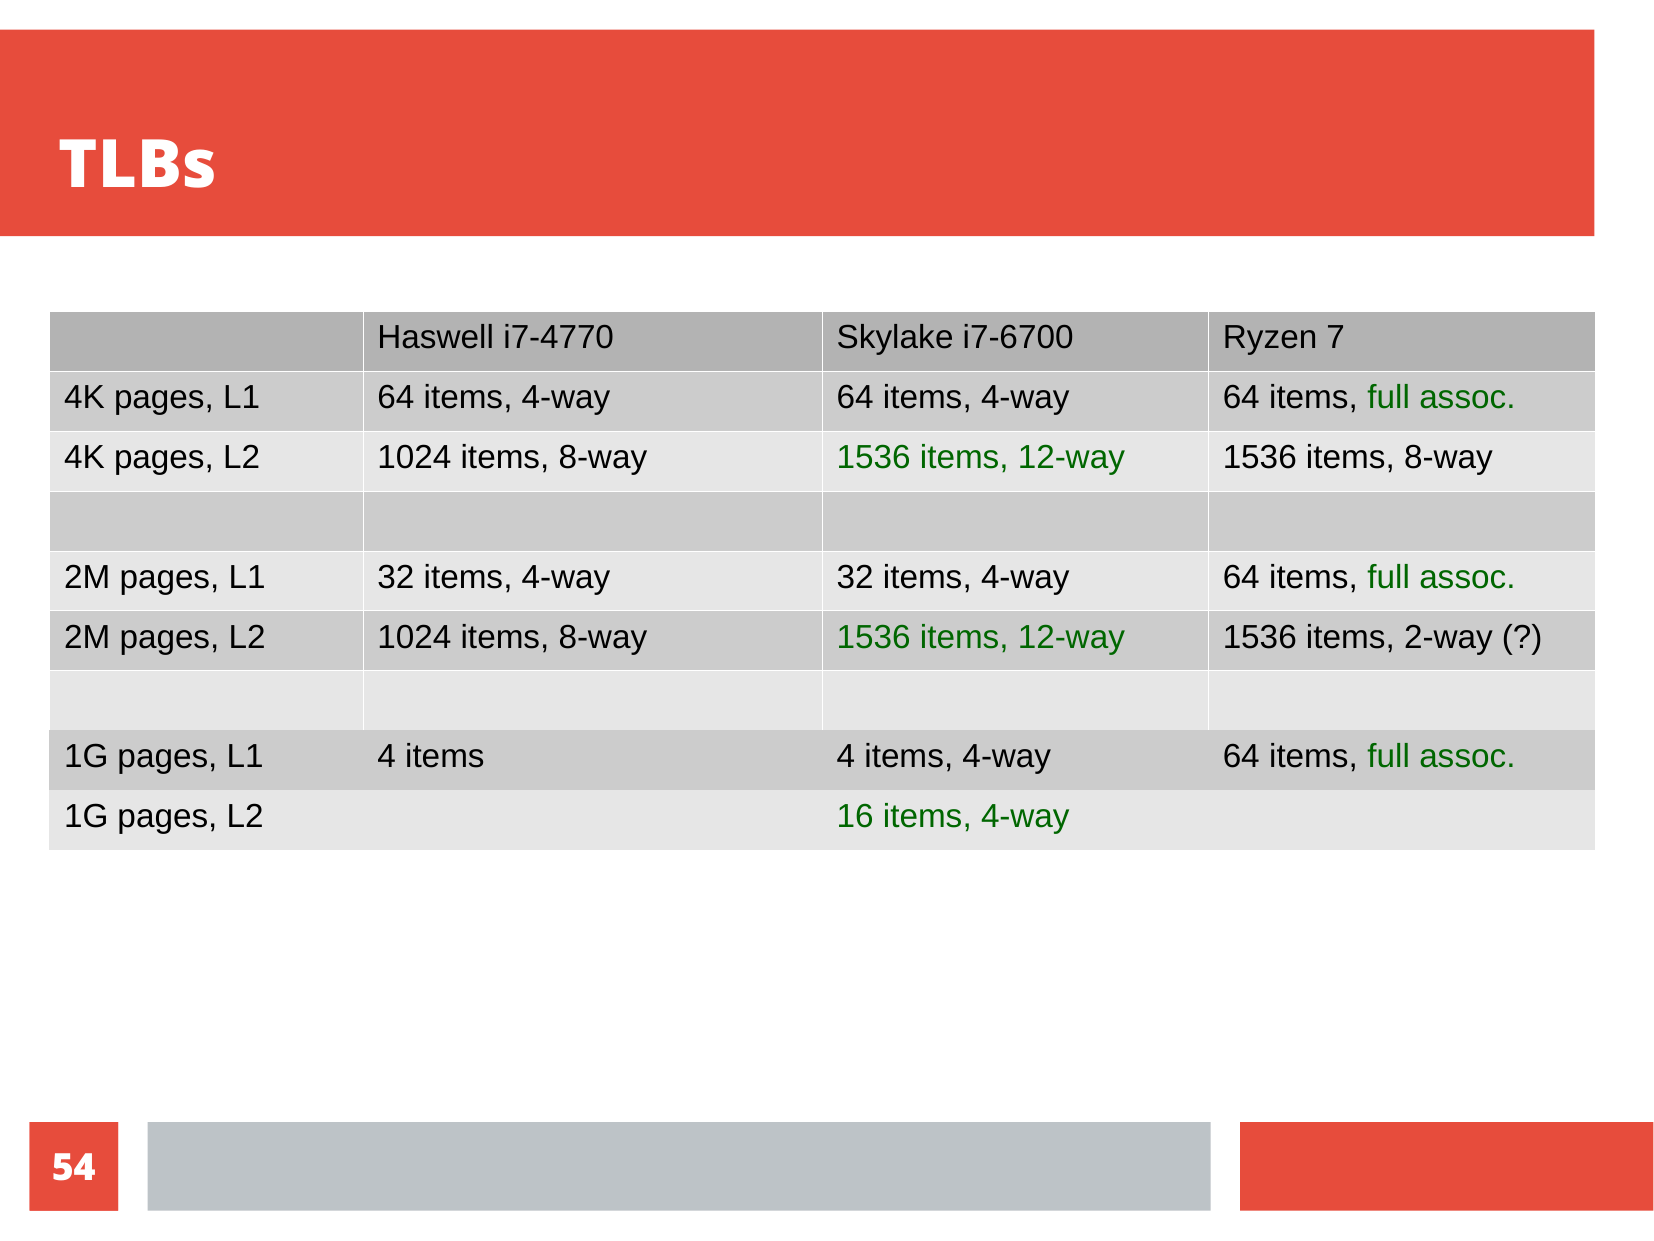

# TLBs
| | Haswell i7-4770 | Skylake i7-6700 | Ryzen 7 |
| --- | --- | --- | --- |
| 4K pages, L1 | 64 items, 4-way | 64 items, 4-way | 64 items, full assoc. |
| 4K pages, L2 | 1024 items, 8-way | 1536 items, 12-way | 1536 items, 8-way |
| | | | |
| 2M pages, L1 | 32 items, 4-way | 32 items, 4-way | 64 items, full assoc. |
| 2M pages, L2 | 1024 items, 8-way | 1536 items, 12-way | 1536 items, 2-way (?) |
| | | | |
| 1G pages, L1 | 4 items | 4 items, 4-way | 64 items, full assoc. |
| 1G pages, L2 | | 16 items, 4-way | |
54